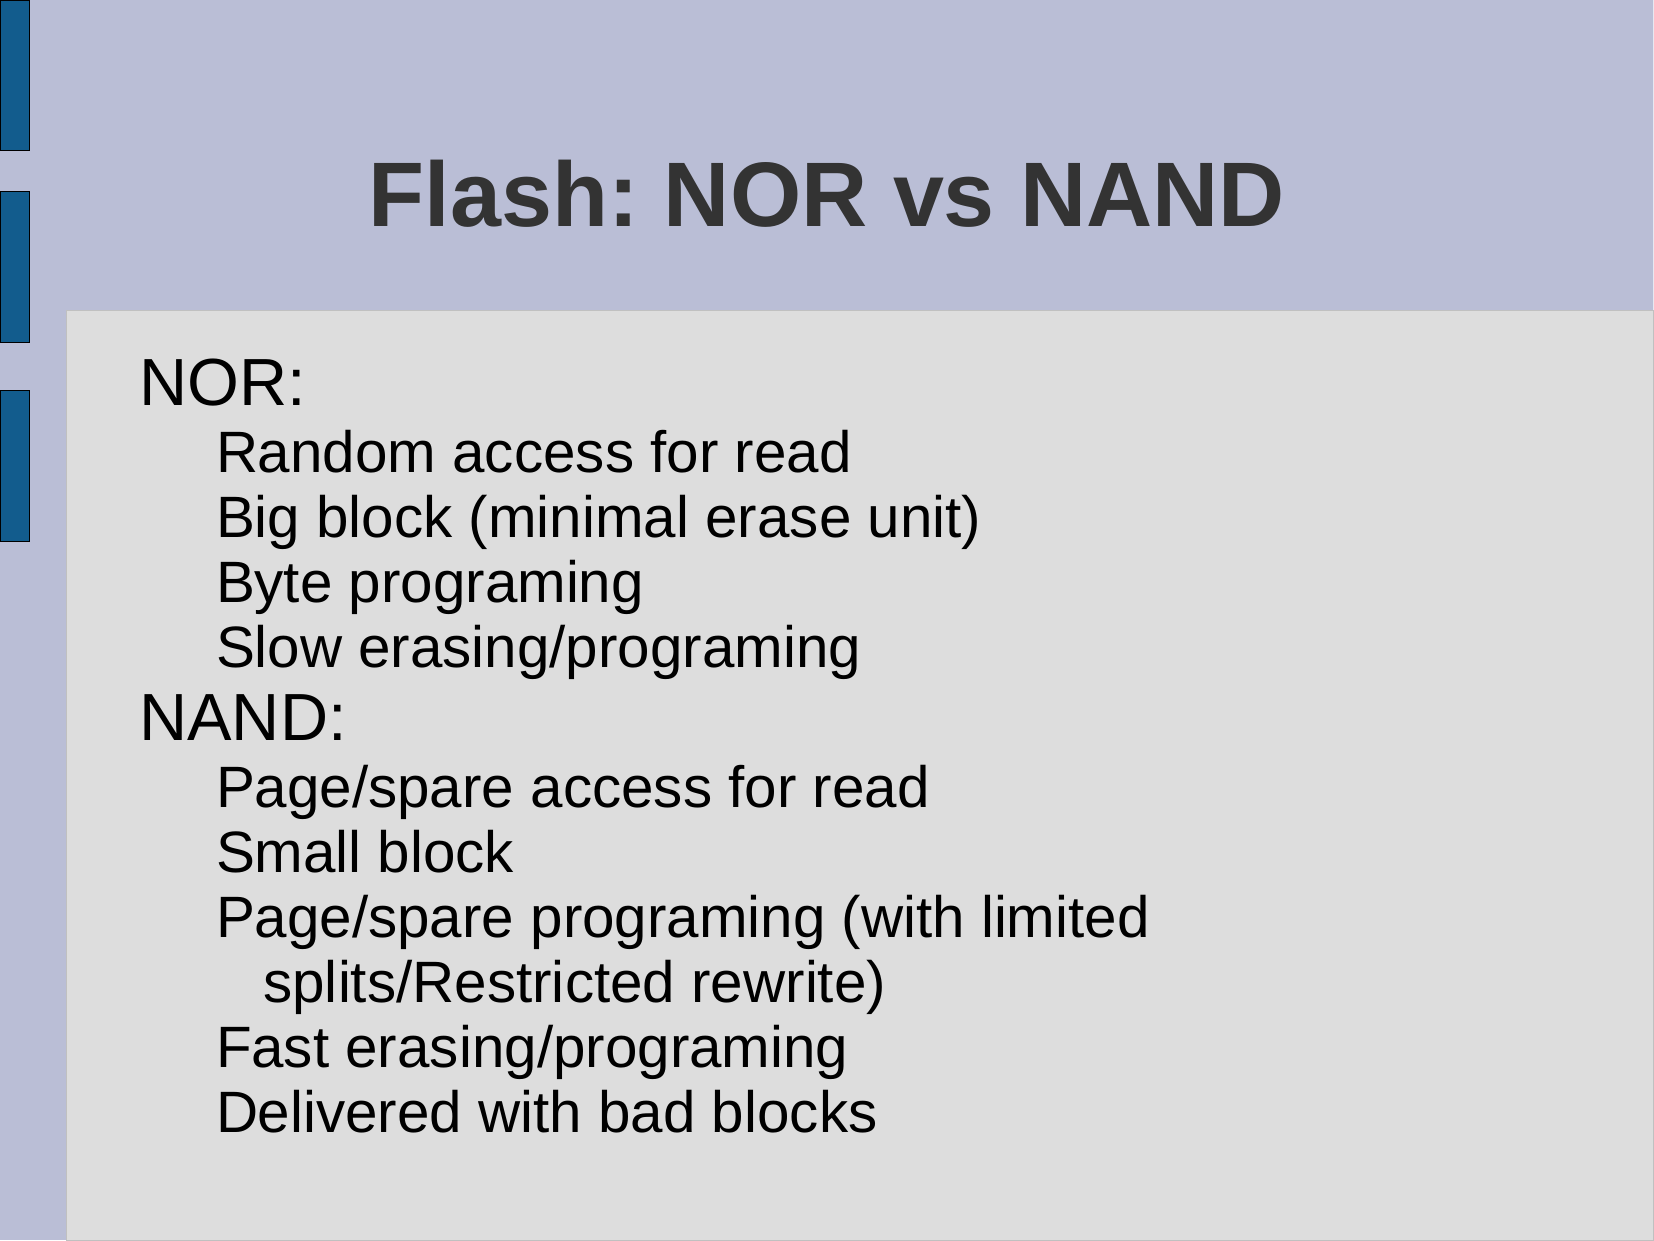

# Flash: NOR vs NAND
NOR:
Random access for read
Big block (minimal erase unit)
Byte programing
Slow erasing/programing
NAND:
Page/spare access for read
Small block
Page/spare programing (with limited splits/Restricted rewrite)
Fast erasing/programing
Delivered with bad blocks